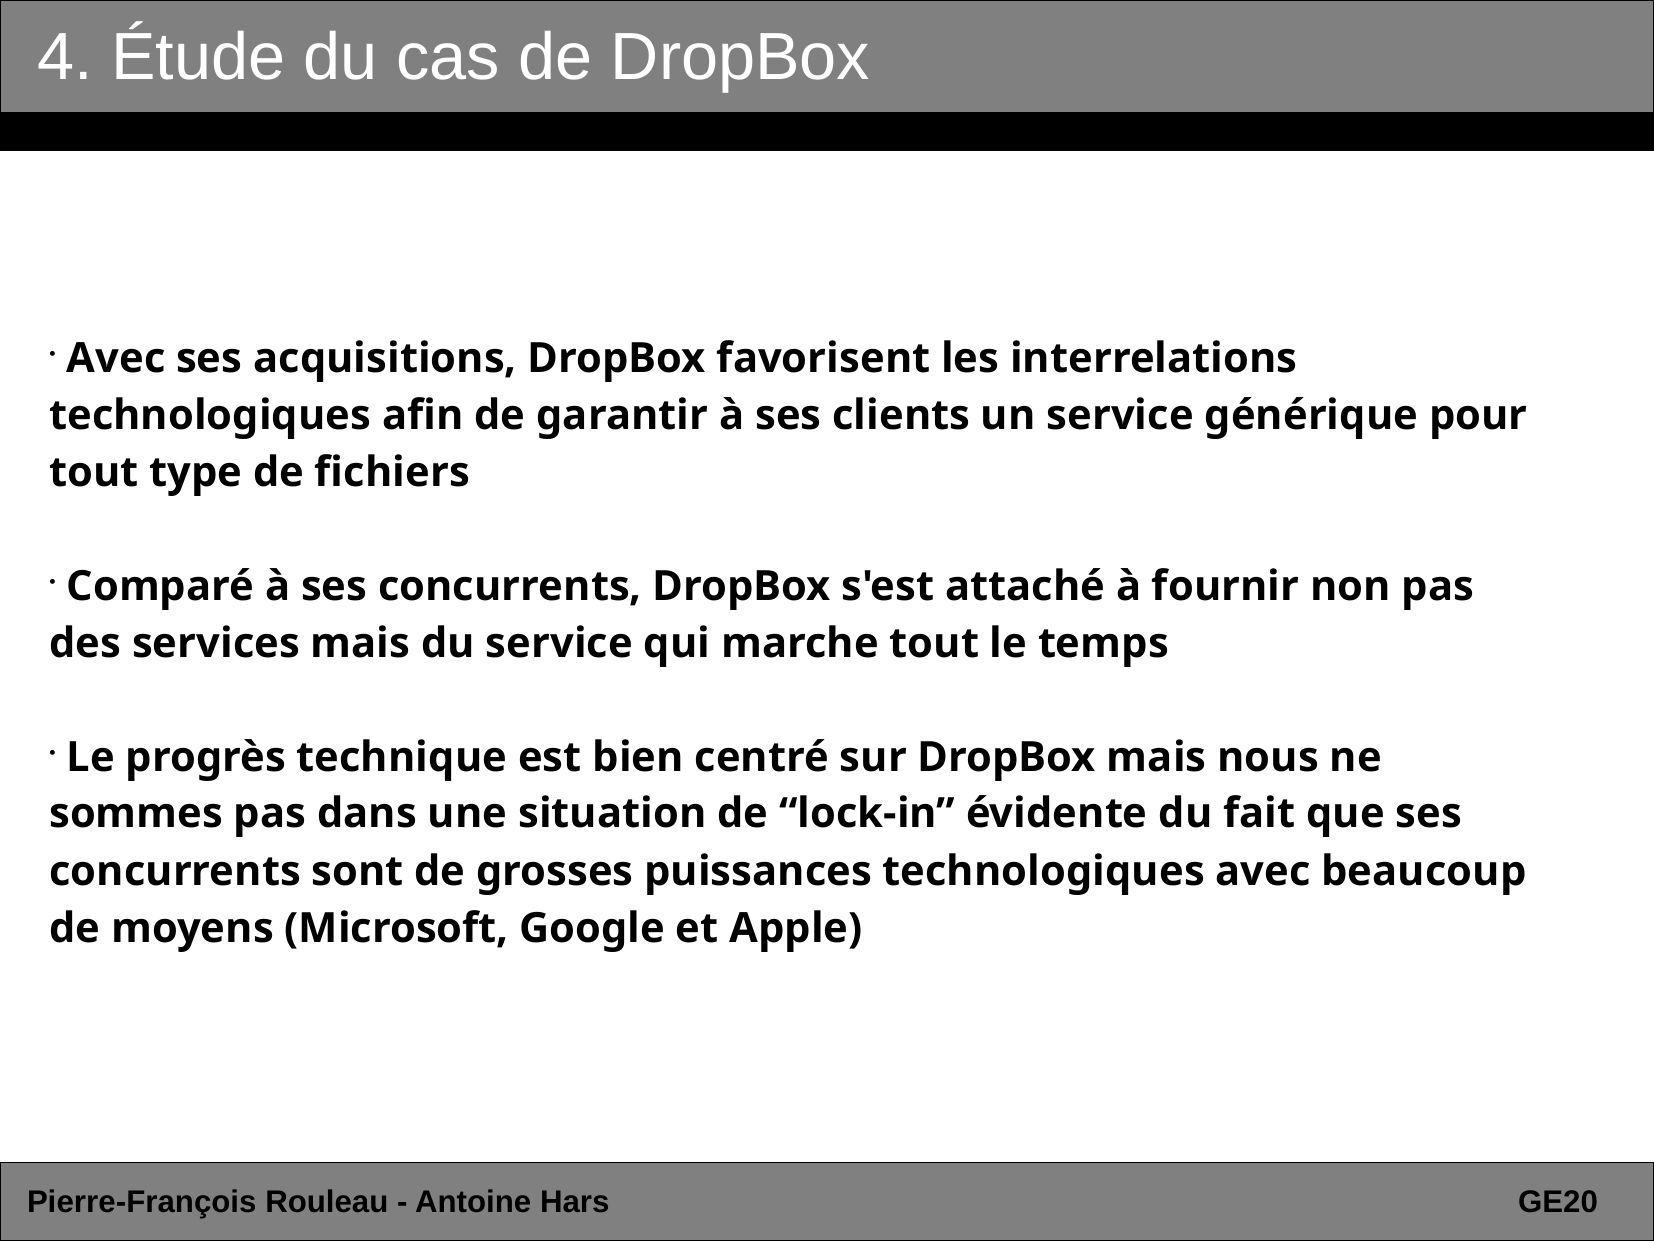

4. Étude du cas de DropBox
# Avec ses acquisitions, DropBox favorisent les interrelations technologiques afin de garantir à ses clients un service générique pour tout type de fichiers
 Comparé à ses concurrents, DropBox s'est attaché à fournir non pas des services mais du service qui marche tout le temps
 Le progrès technique est bien centré sur DropBox mais nous ne sommes pas dans une situation de “lock-in” évidente du fait que ses concurrents sont de grosses puissances technologiques avec beaucoup de moyens (Microsoft, Google et Apple)
Pierre-François Rouleau - Antoine Hars
GE20